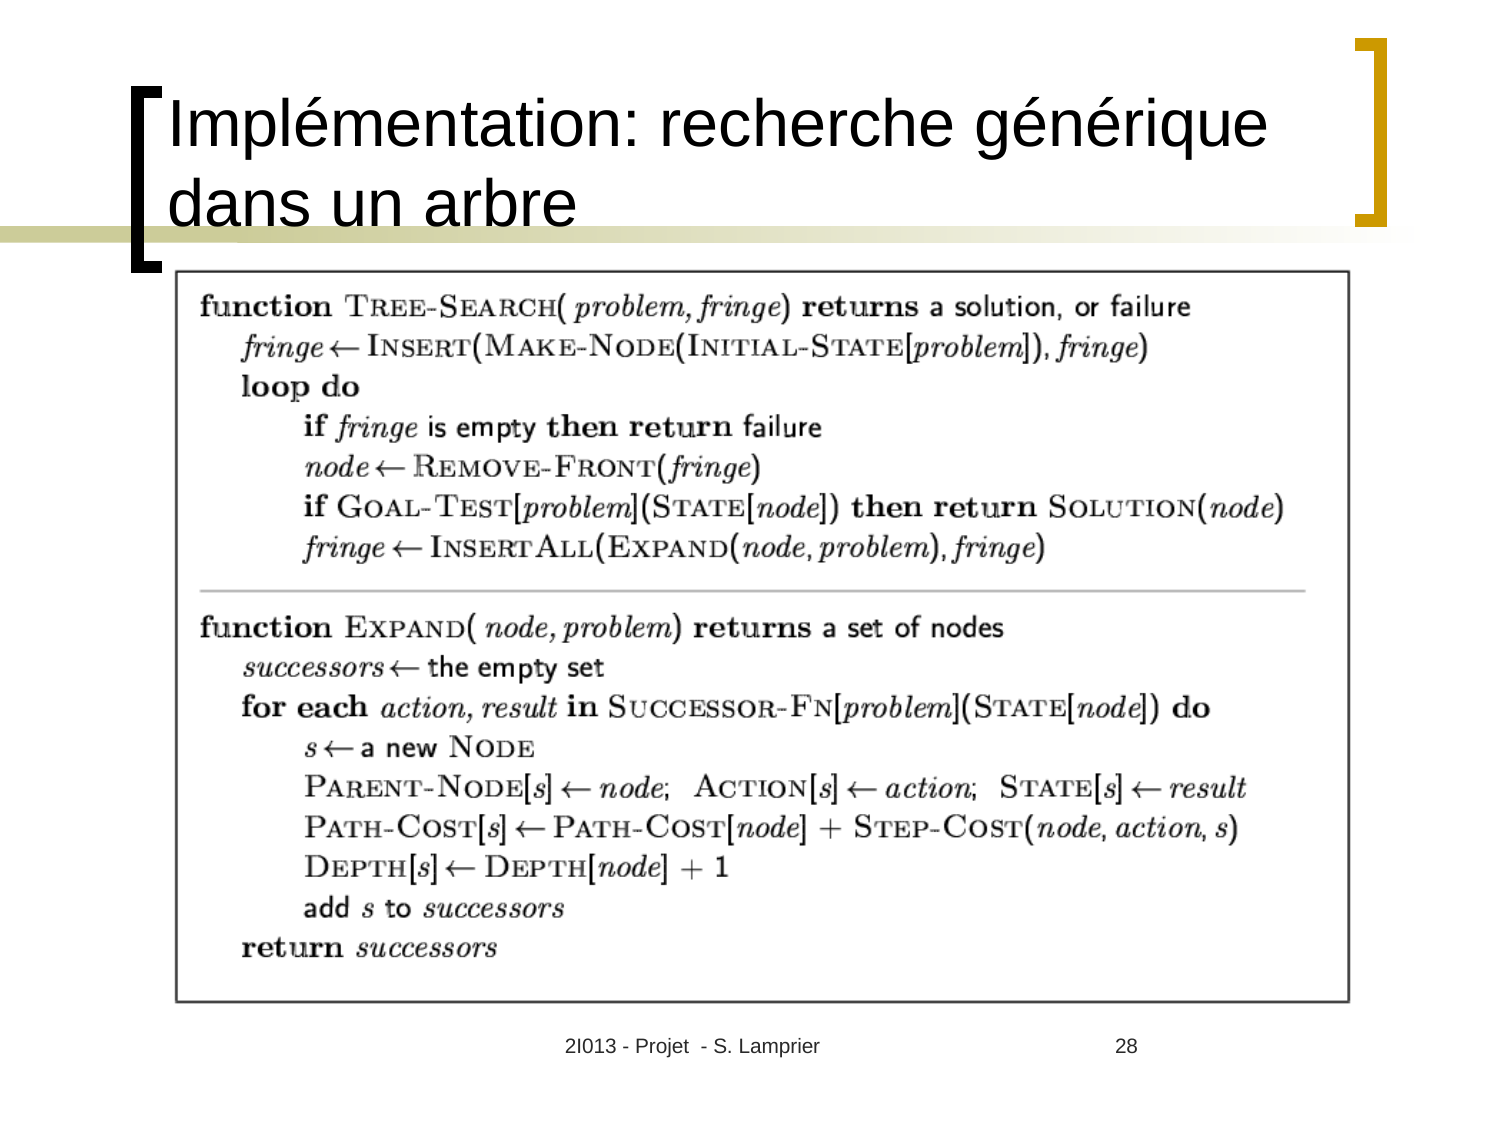

# Implémentation: recherche générique dans un arbre
2I013 - Projet - S. Lamprier